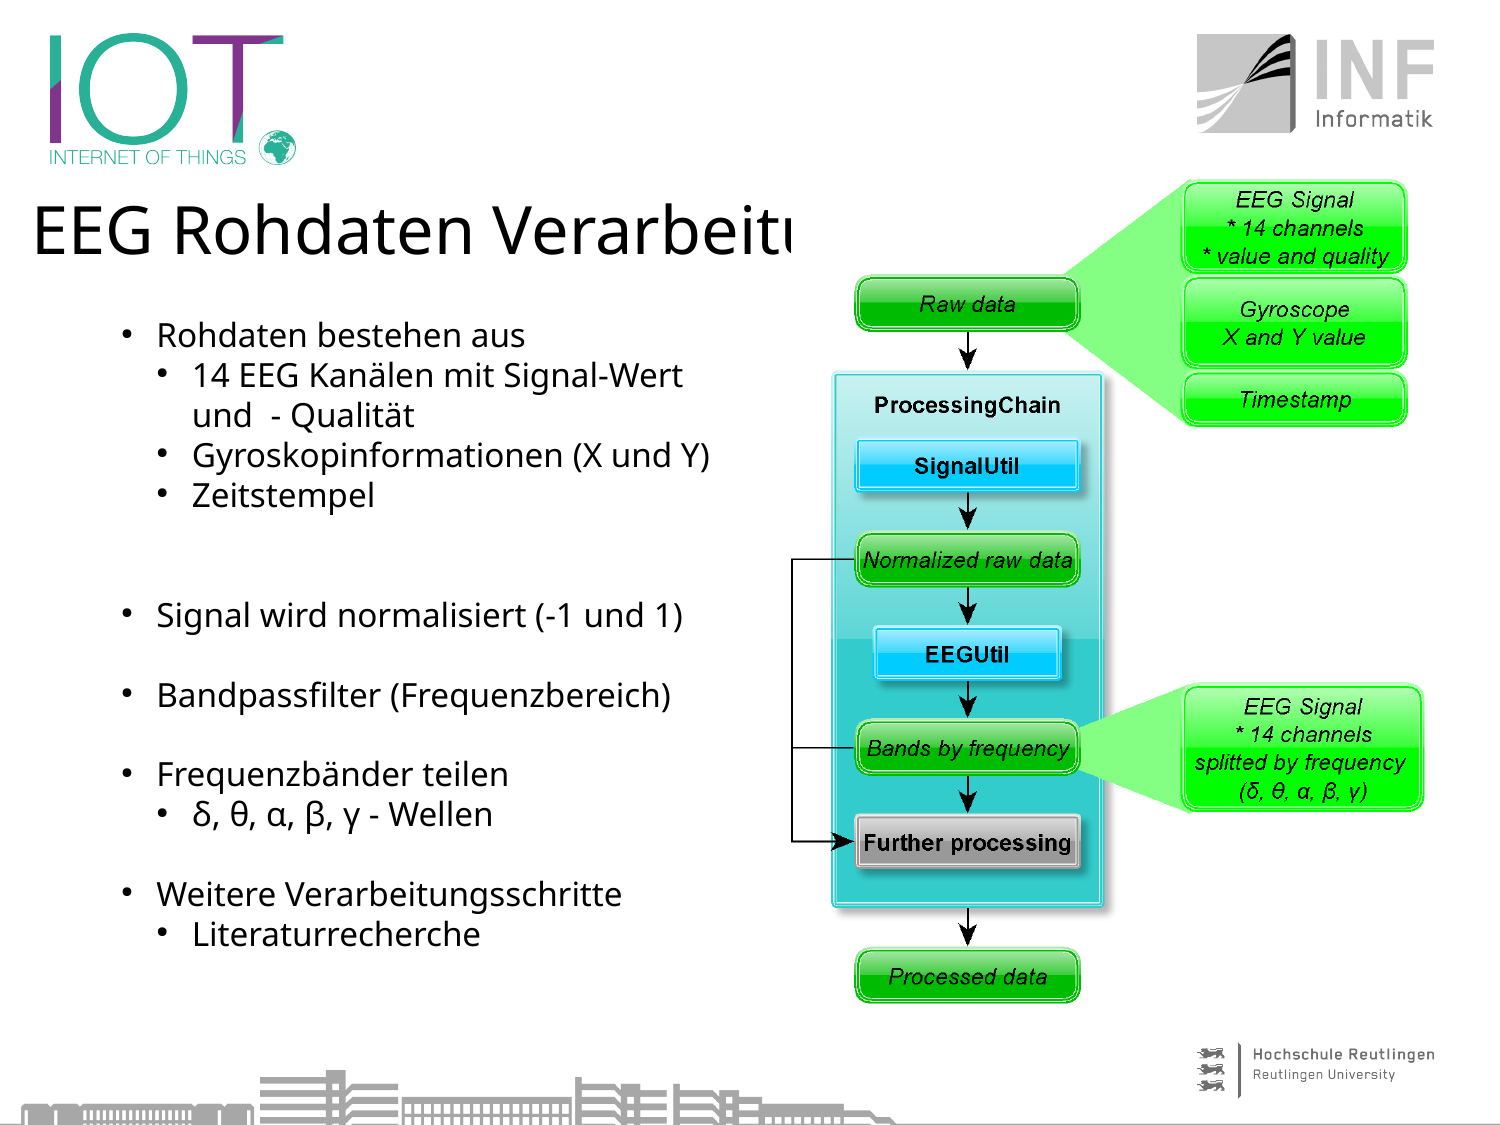

EEG Rohdaten Verarbeitung
Rohdaten bestehen aus
14 EEG Kanälen mit Signal-Wert
und - Qualität
Gyroskopinformationen (X und Y)
Zeitstempel
Signal wird normalisiert (-1 und 1)
Bandpassfilter (Frequenzbereich)
Frequenzbänder teilen
δ, θ, α, β, γ - Wellen
Weitere Verarbeitungsschritte
Literaturrecherche